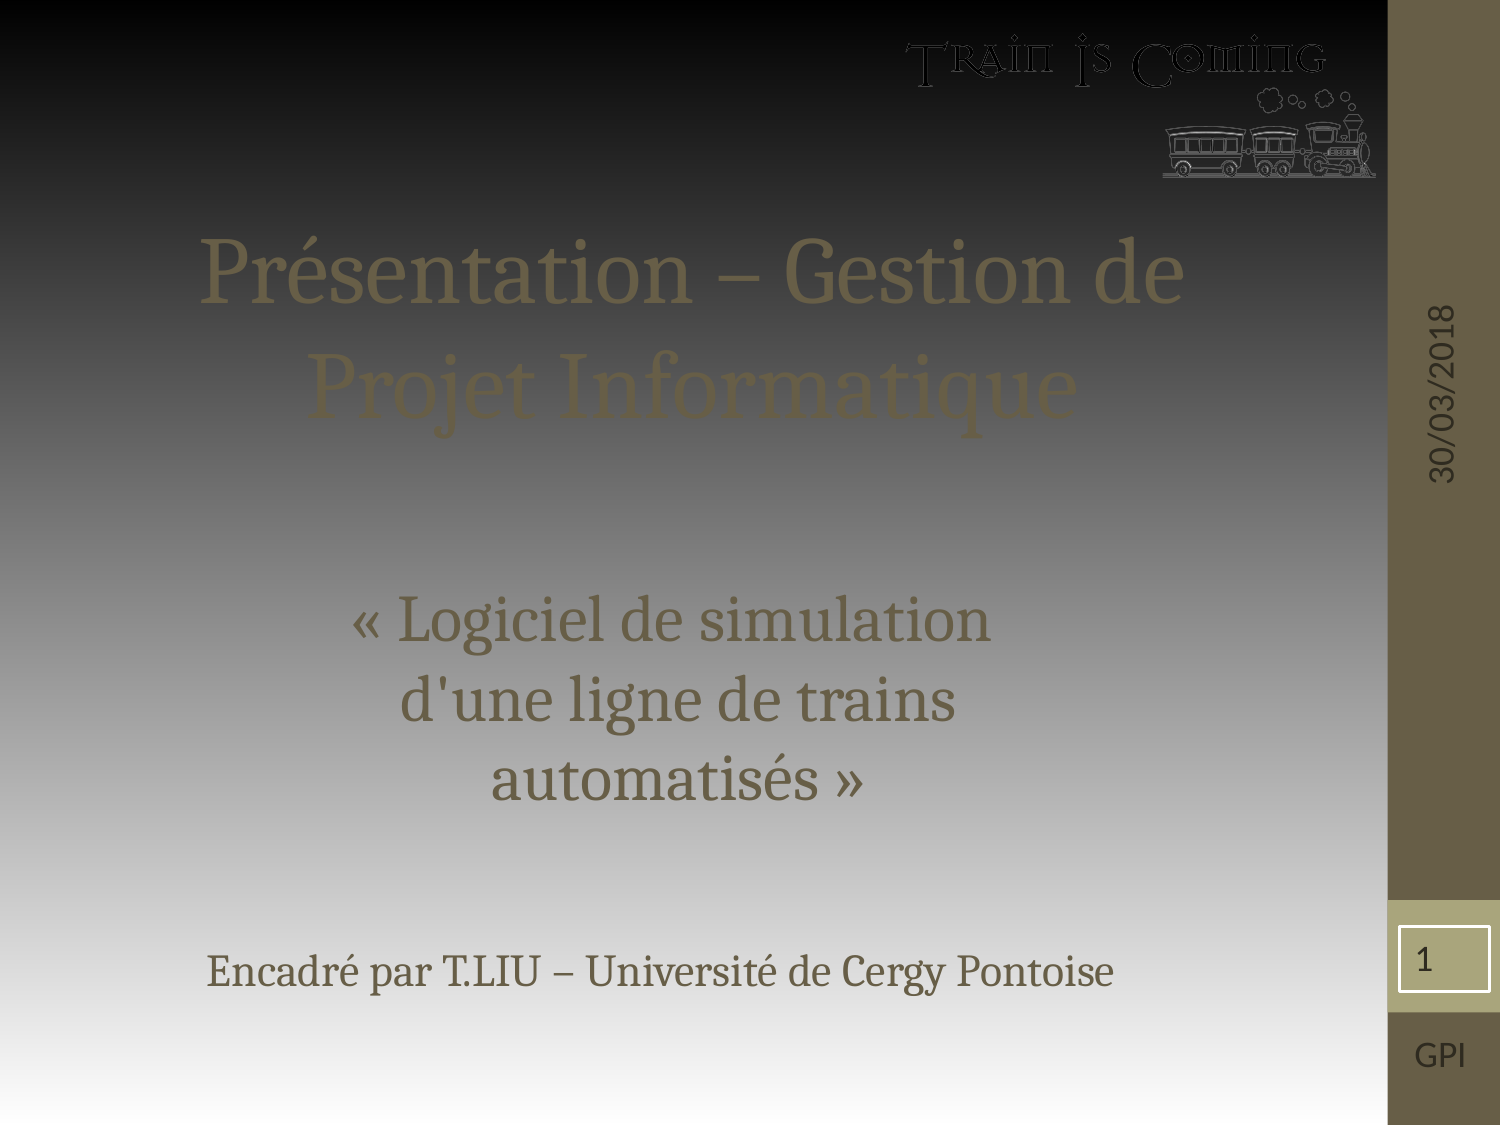

# Présentation – Gestion de Projet Informatique
30/03/2018
« Logiciel de simulation
d'une ligne de trains automatisés »
Encadré par T.LIU – Université de Cergy Pontoise
GPI